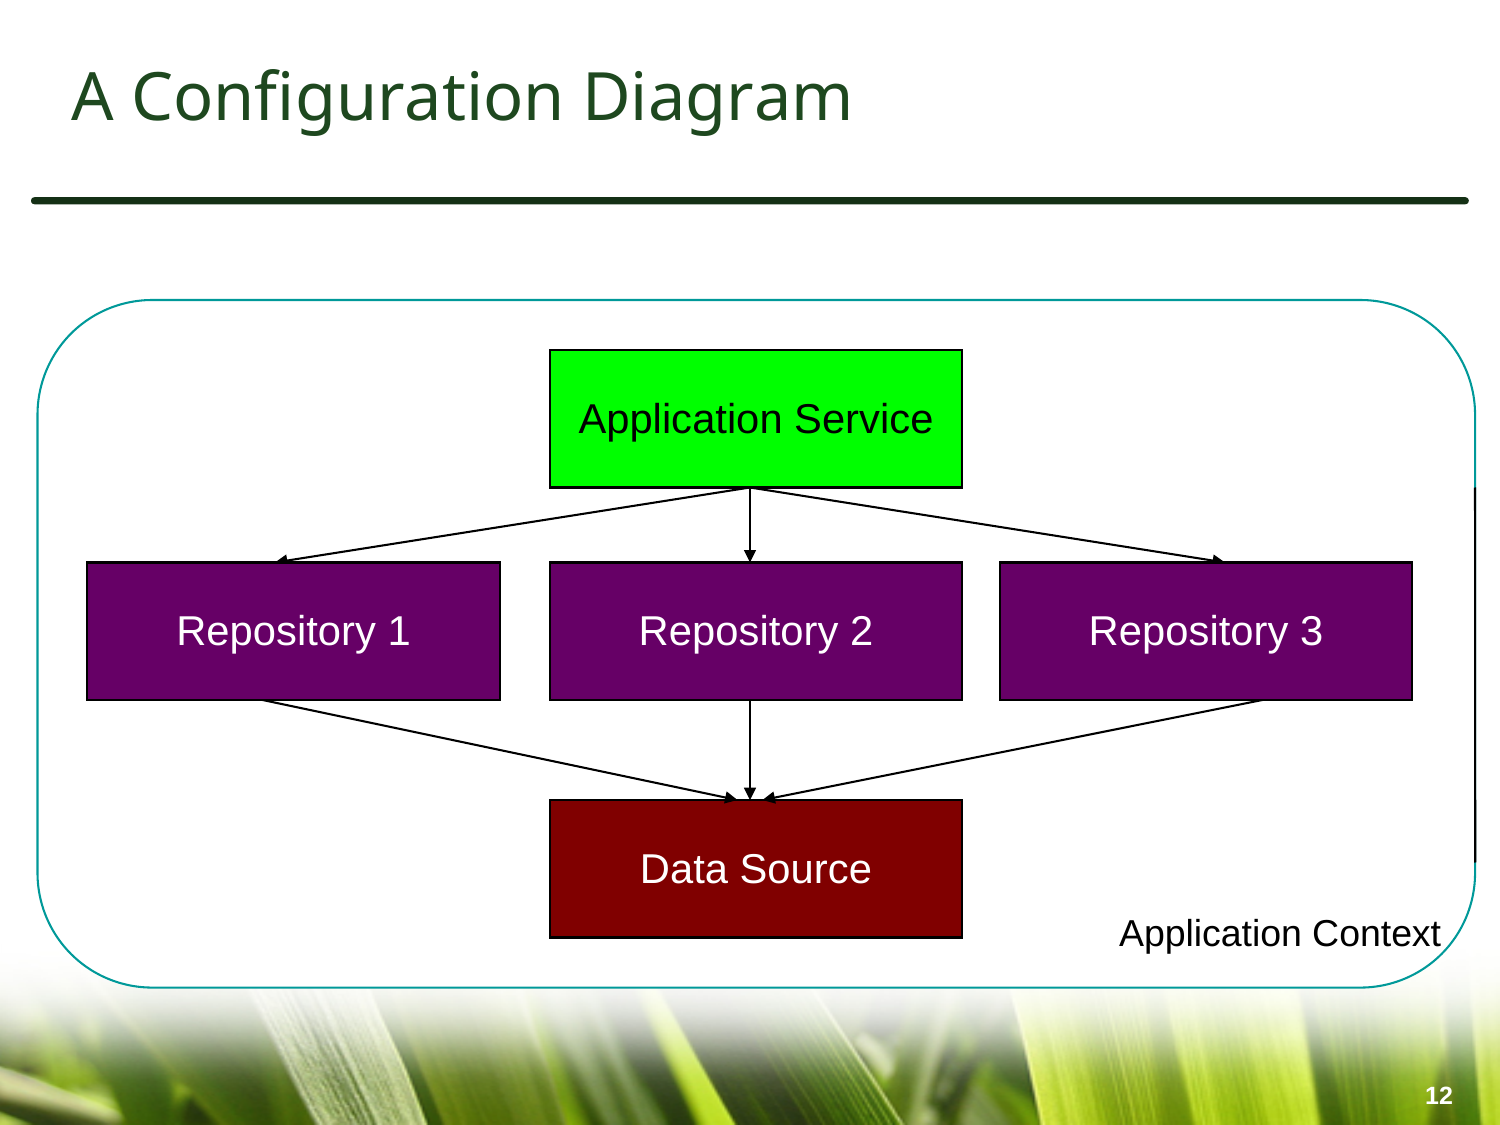

# A Configuration Diagram
Application Context
Application Service
Repository 1
Repository 2
Repository 3
Data Source